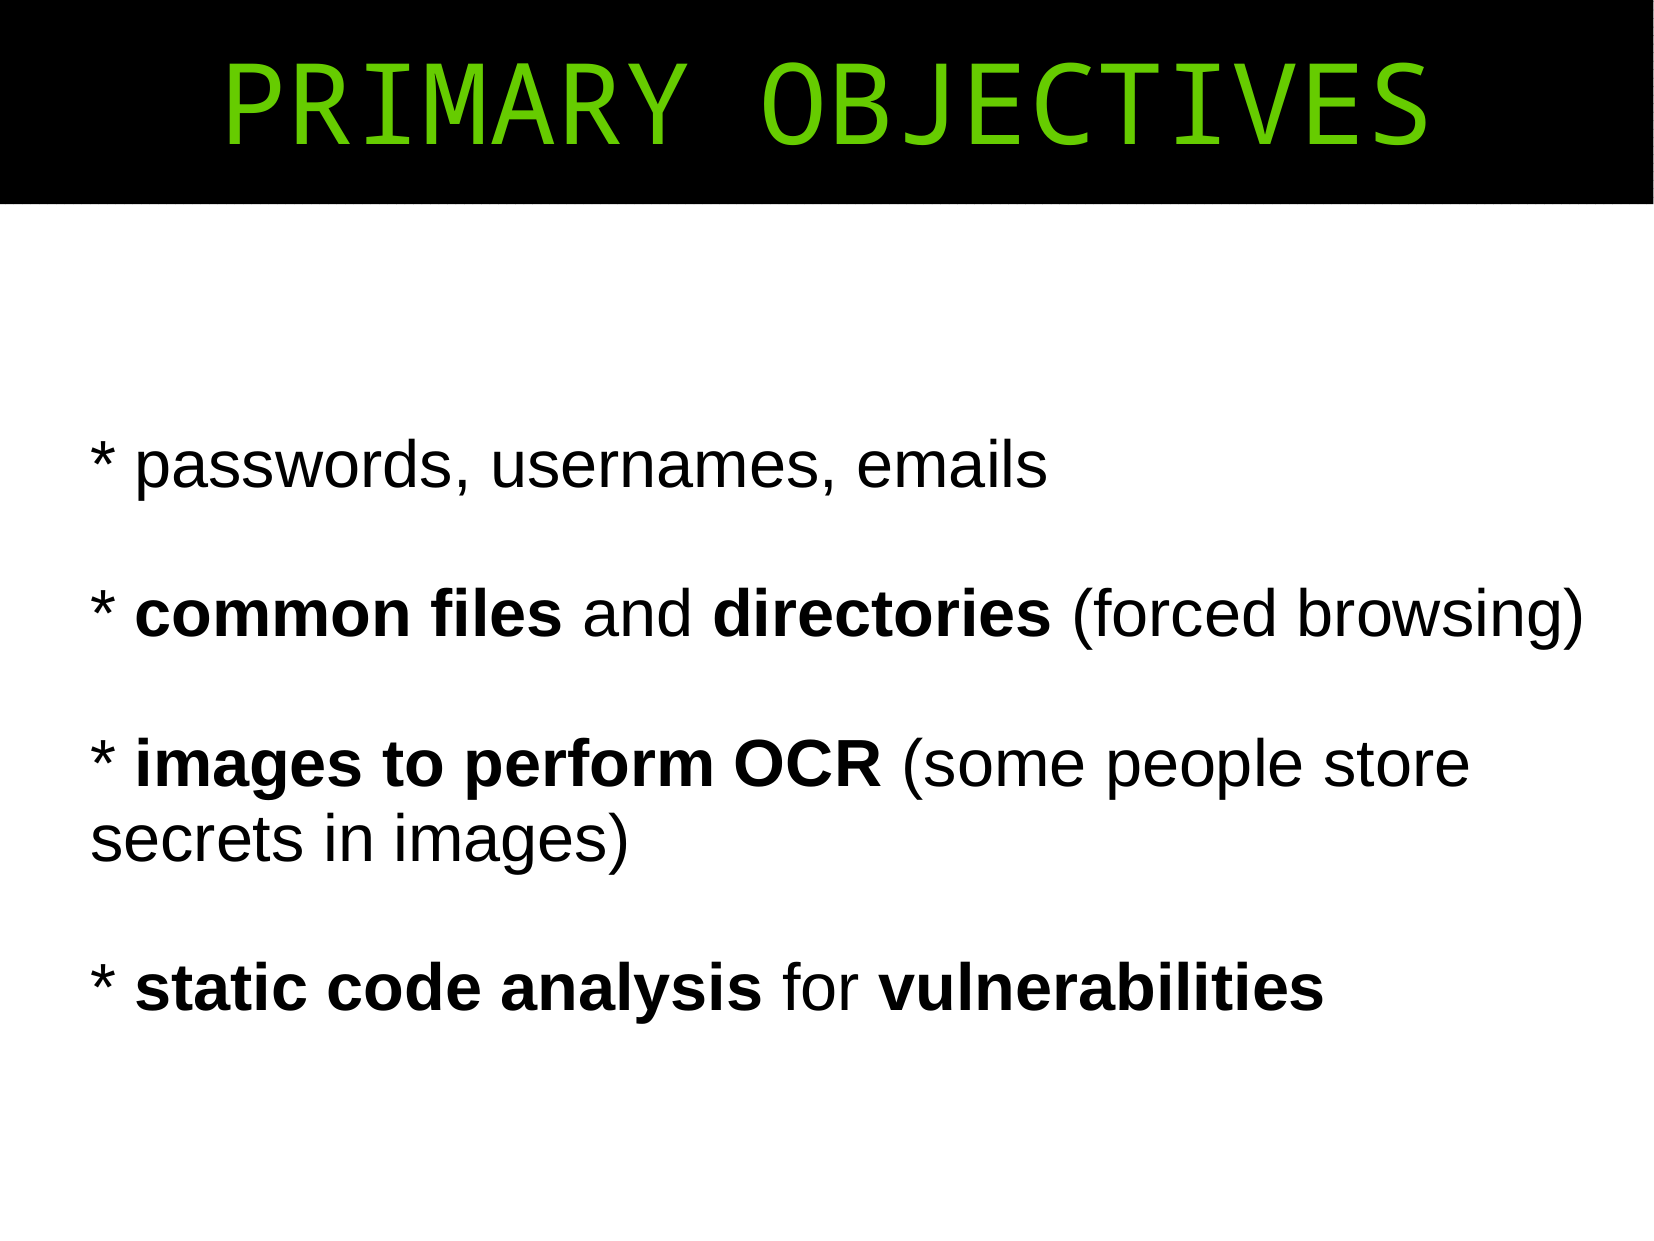

# PRIMARY OBJECTIVES
* passwords, usernames, emails
* common files and directories (forced browsing)
* images to perform OCR (some people store secrets in images)
* static code analysis for vulnerabilities